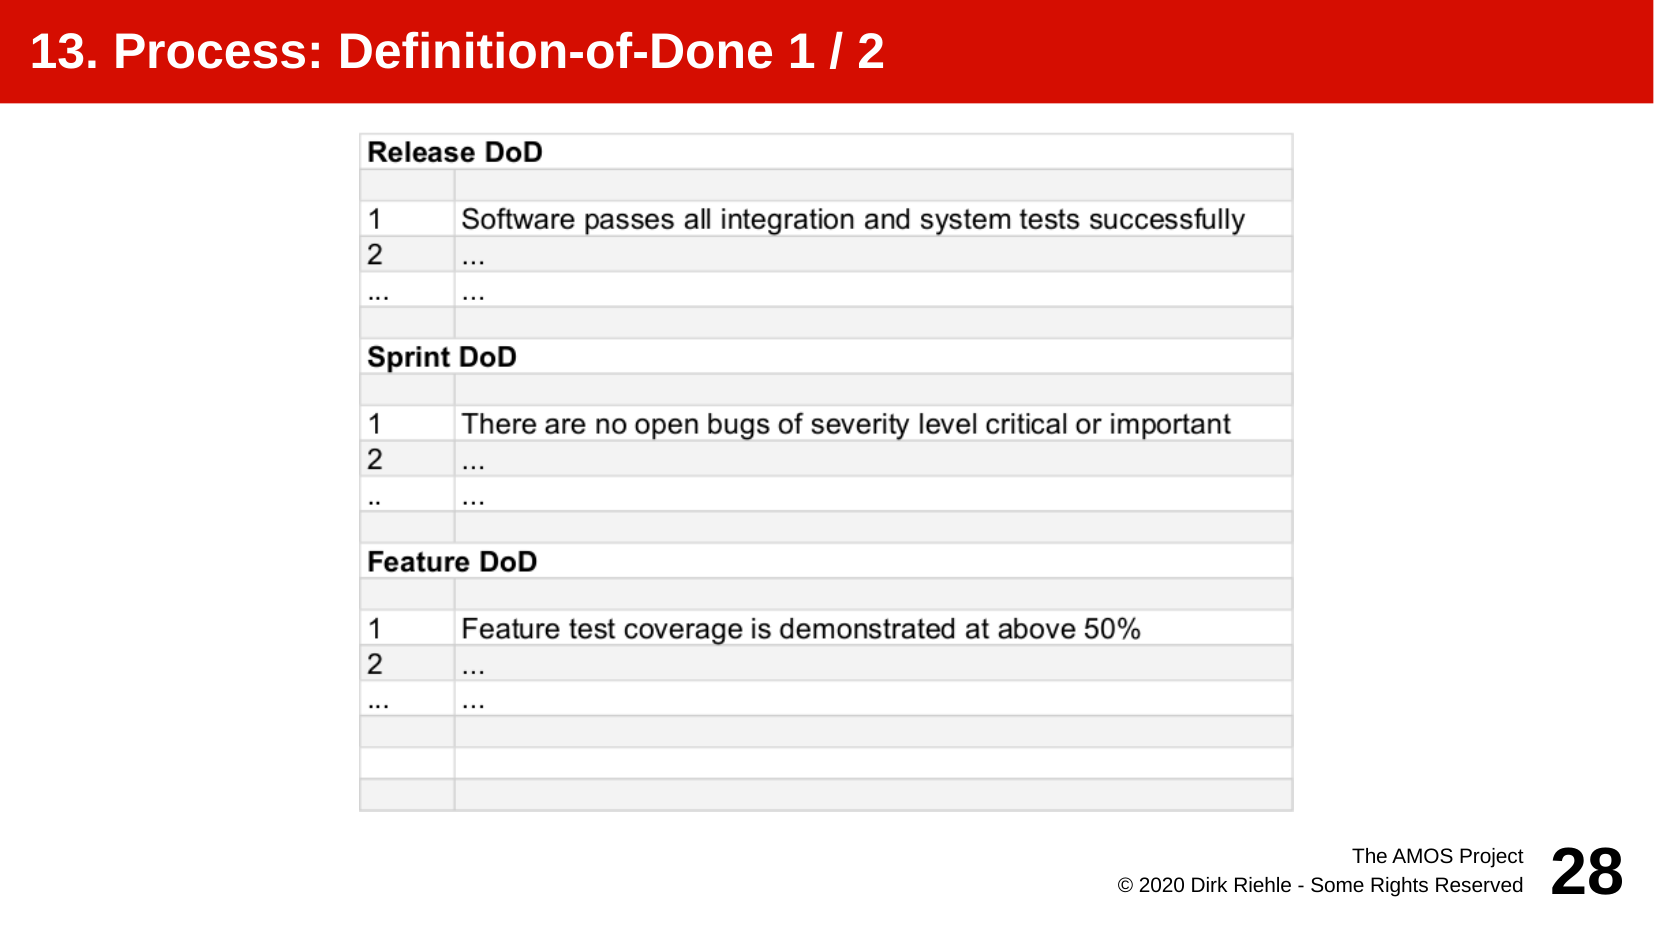

# 13. Process: Definition-of-Done 1 / 2
The AMOS Project
28
© 2020 Dirk Riehle - Some Rights Reserved